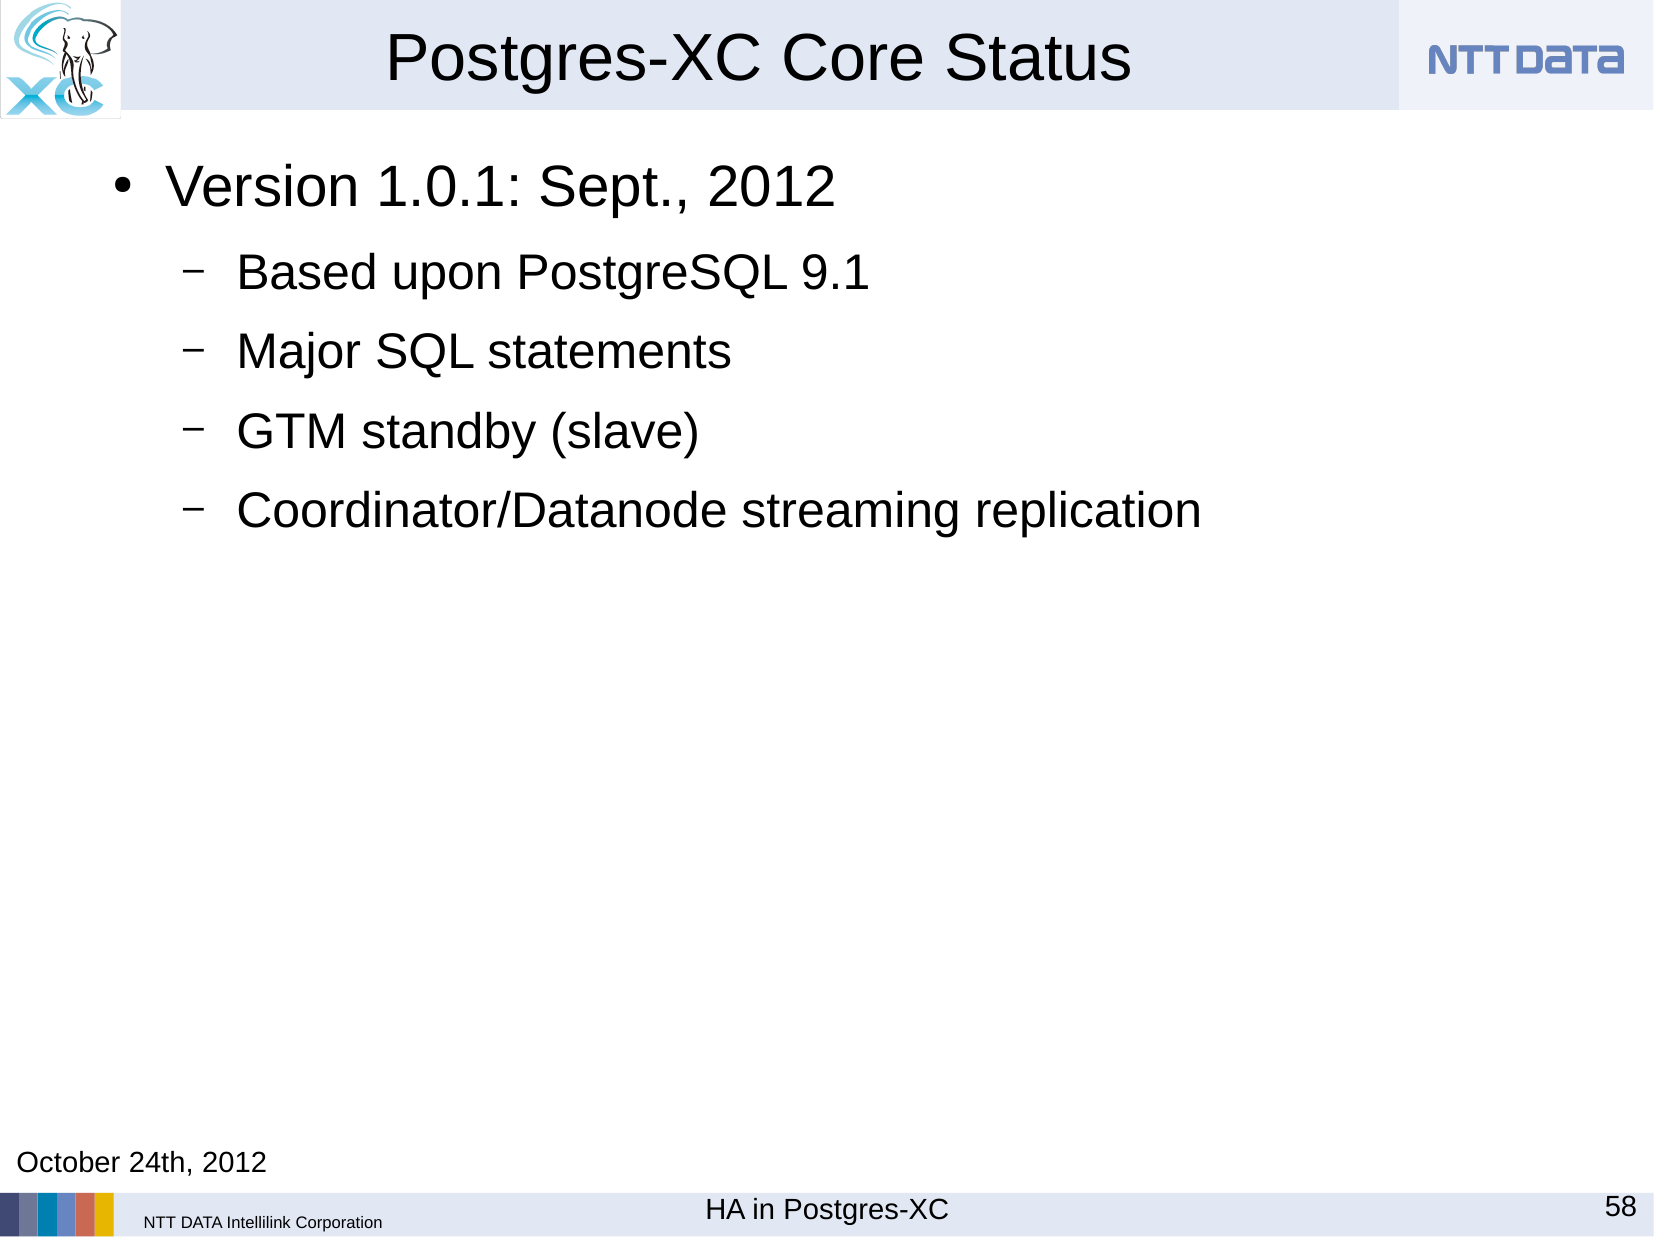

# Postgres-XC Core Status
Version 1.0.1: Sept., 2012
Based upon PostgreSQL 9.1
Major SQL statements
GTM standby (slave)
Coordinator/Datanode streaming replication
October 24th, 2012
58
HA in Postgres-XC